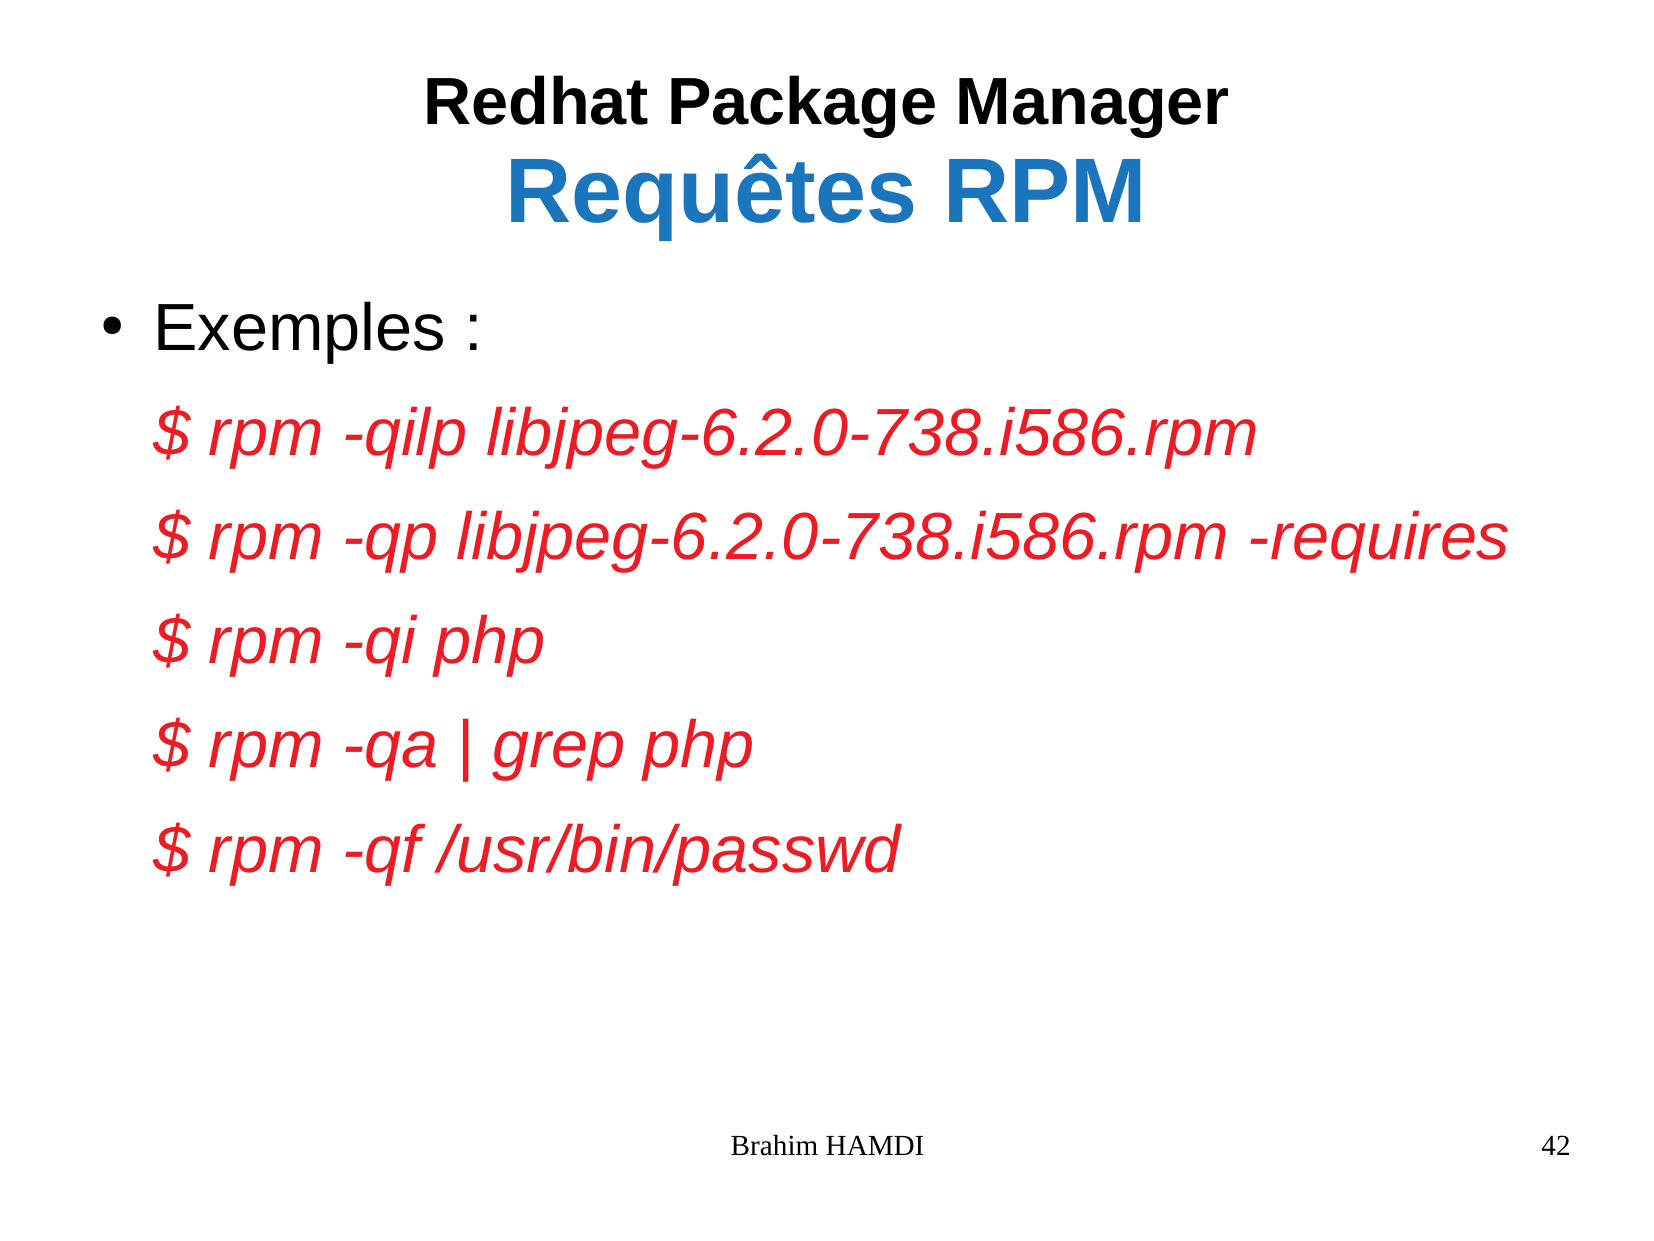

# Redhat Package Manager Requêtes RPM
Exemples :
$ rpm -qilp libjpeg-6.2.0-738.i586.rpm
$ rpm -qp libjpeg-6.2.0-738.i586.rpm -requires
$ rpm -qi php
$ rpm -qa | grep php
$ rpm -qf /usr/bin/passwd
Brahim HAMDI
42